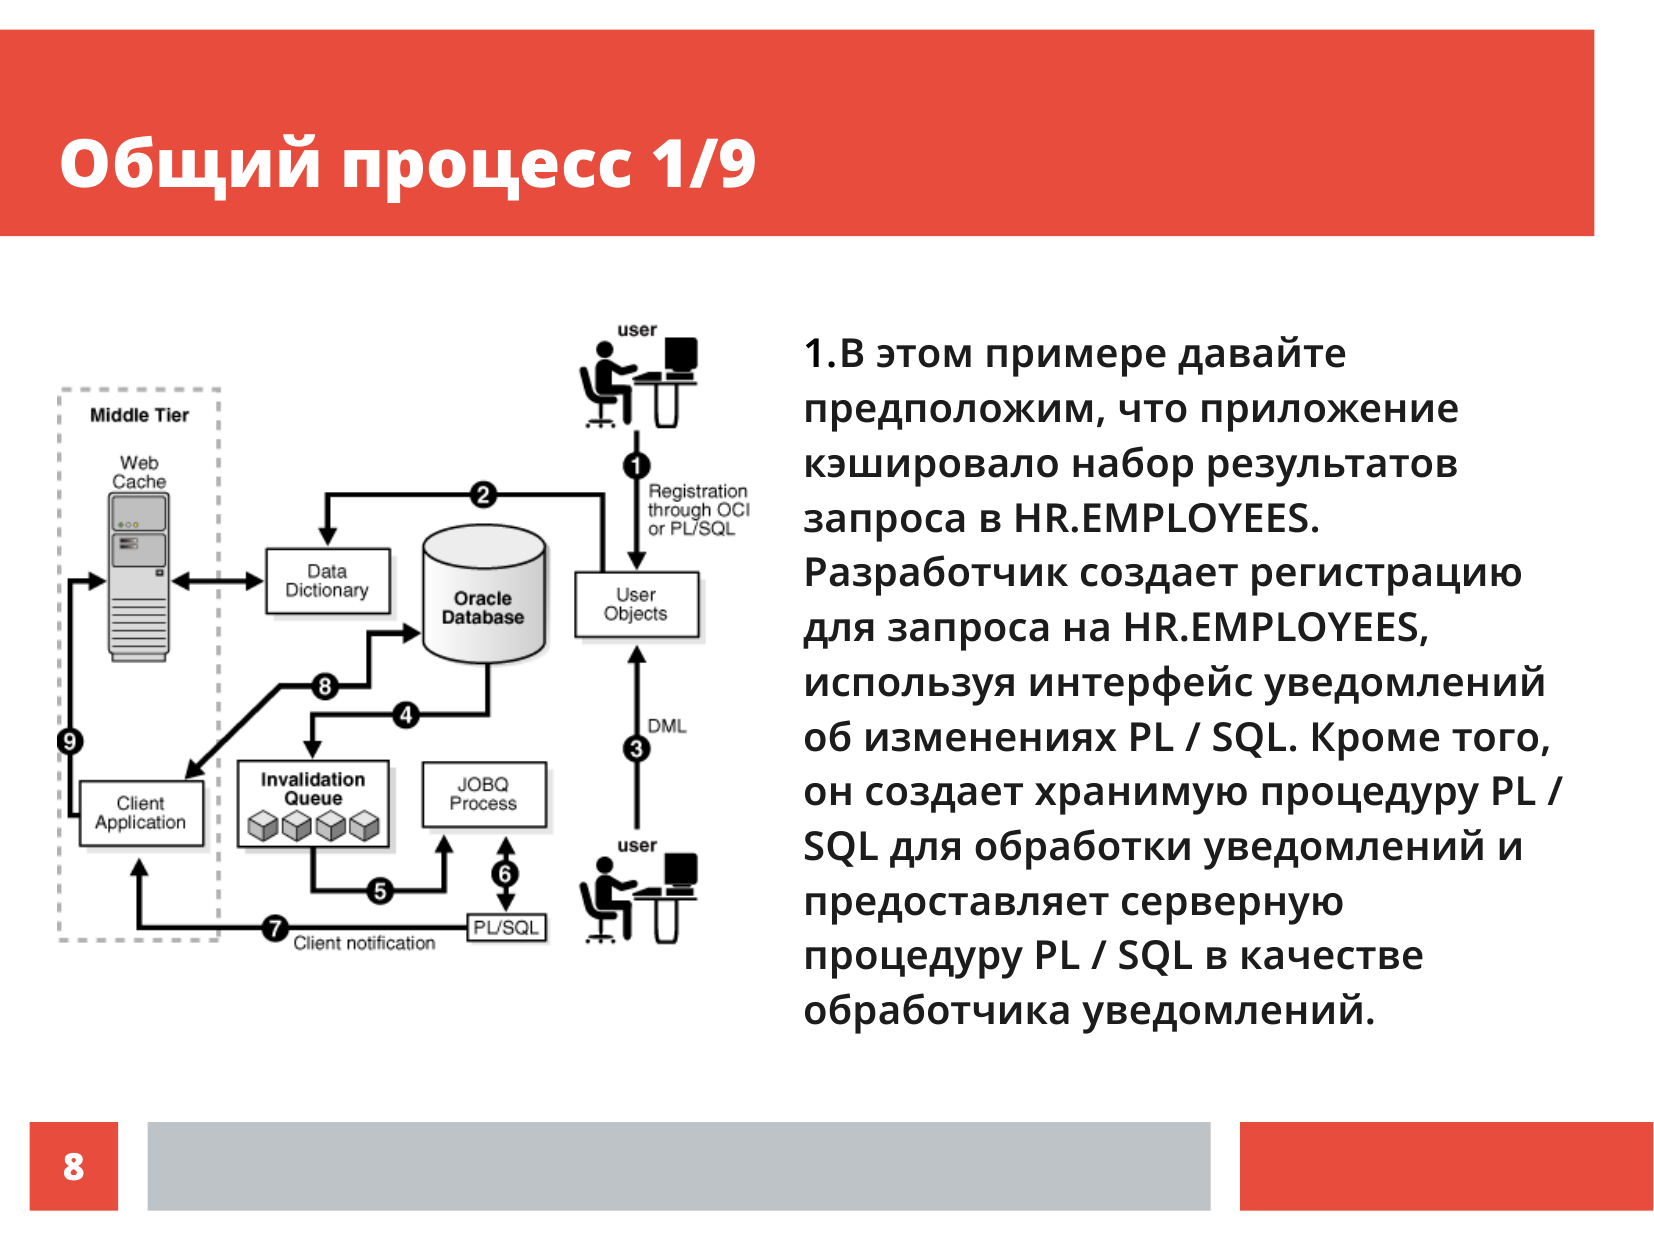

# Общий процесс 1/9
 В этом примере давайте предположим, что приложение кэшировало набор результатов запроса в HR.EMPLOYEES. Разработчик создает регистрацию для запроса на HR.EMPLOYEES, используя интерфейс уведомлений об изменениях PL / SQL. Кроме того, он создает хранимую процедуру PL / SQL для обработки уведомлений и предоставляет серверную процедуру PL / SQL в качестве обработчика уведомлений.
8